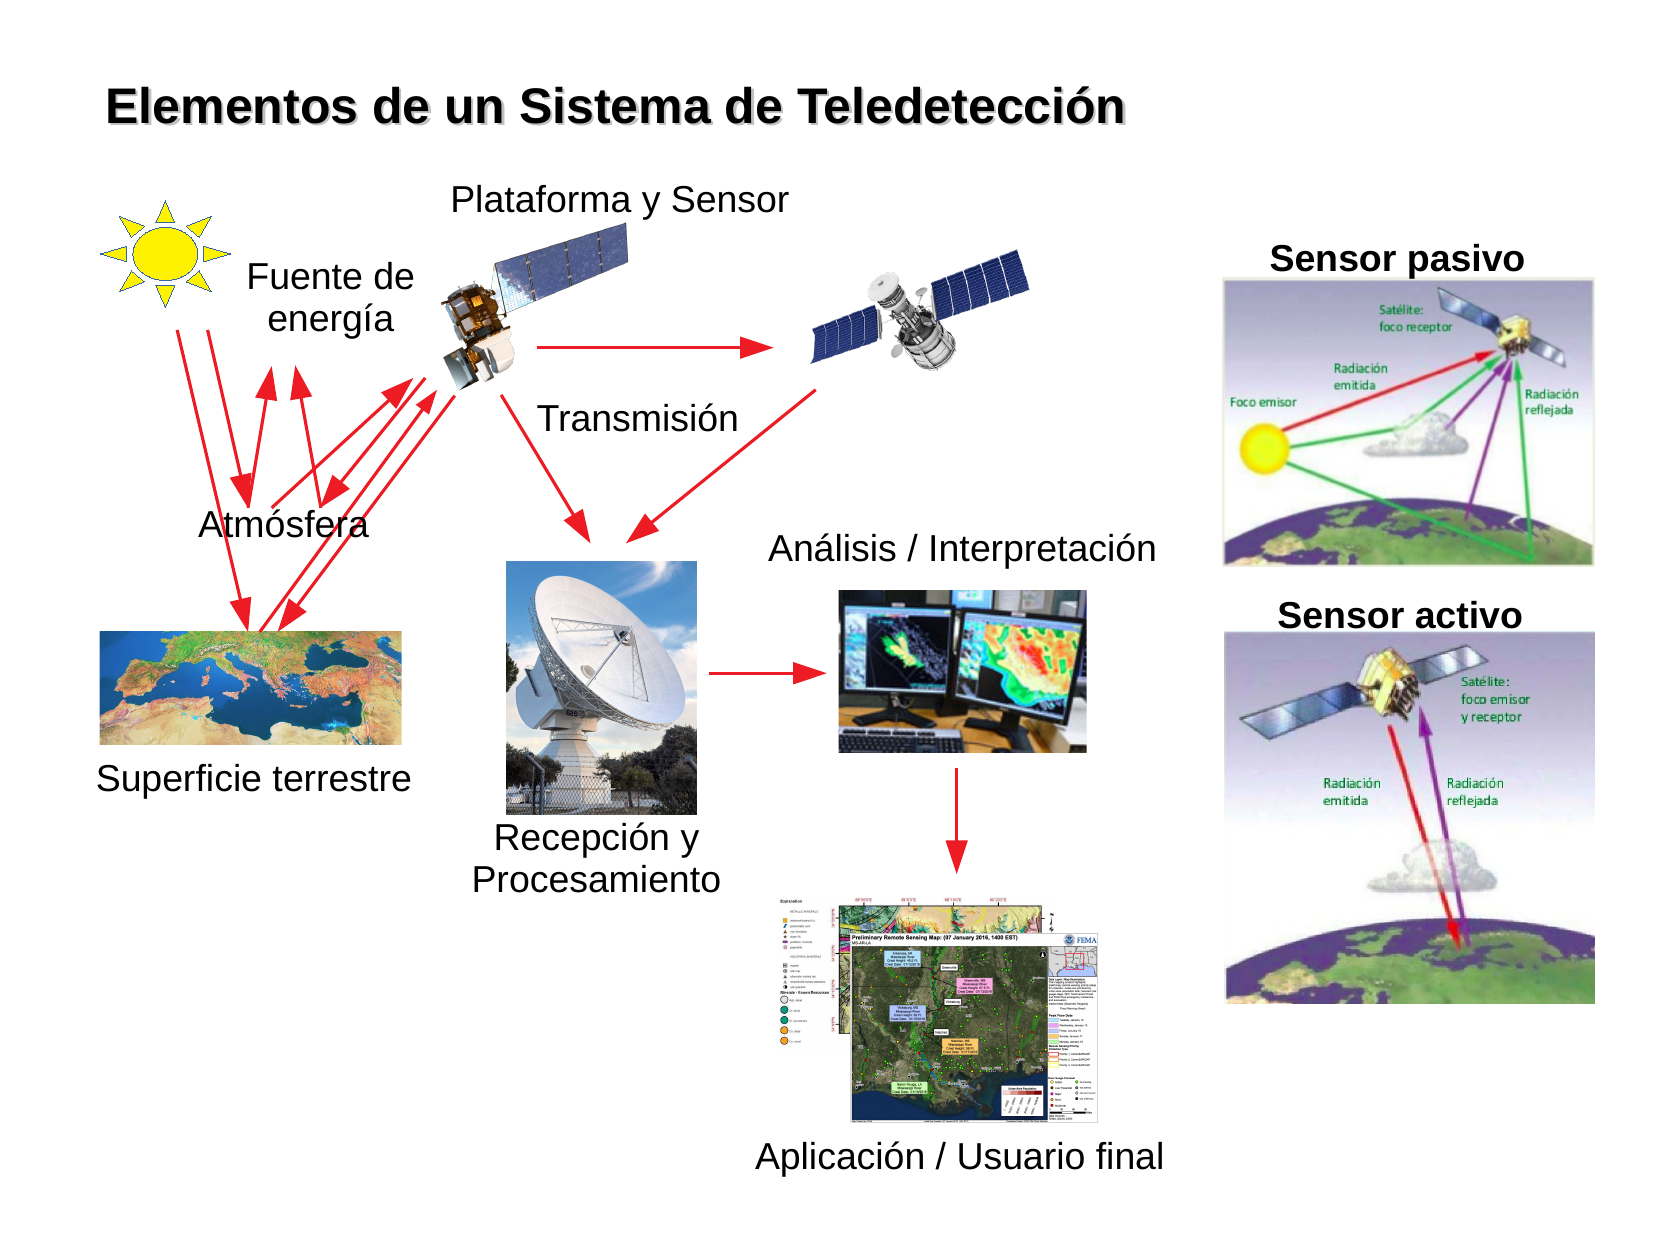

Elementos de un Sistema de Teledetección
Plataforma y Sensor
Sensor pasivo
Fuente de
energía
Transmisión
Atmósfera
Análisis / Interpretación
Sensor activo
Superficie terrestre
Recepción y
Procesamiento
Aplicación / Usuario final